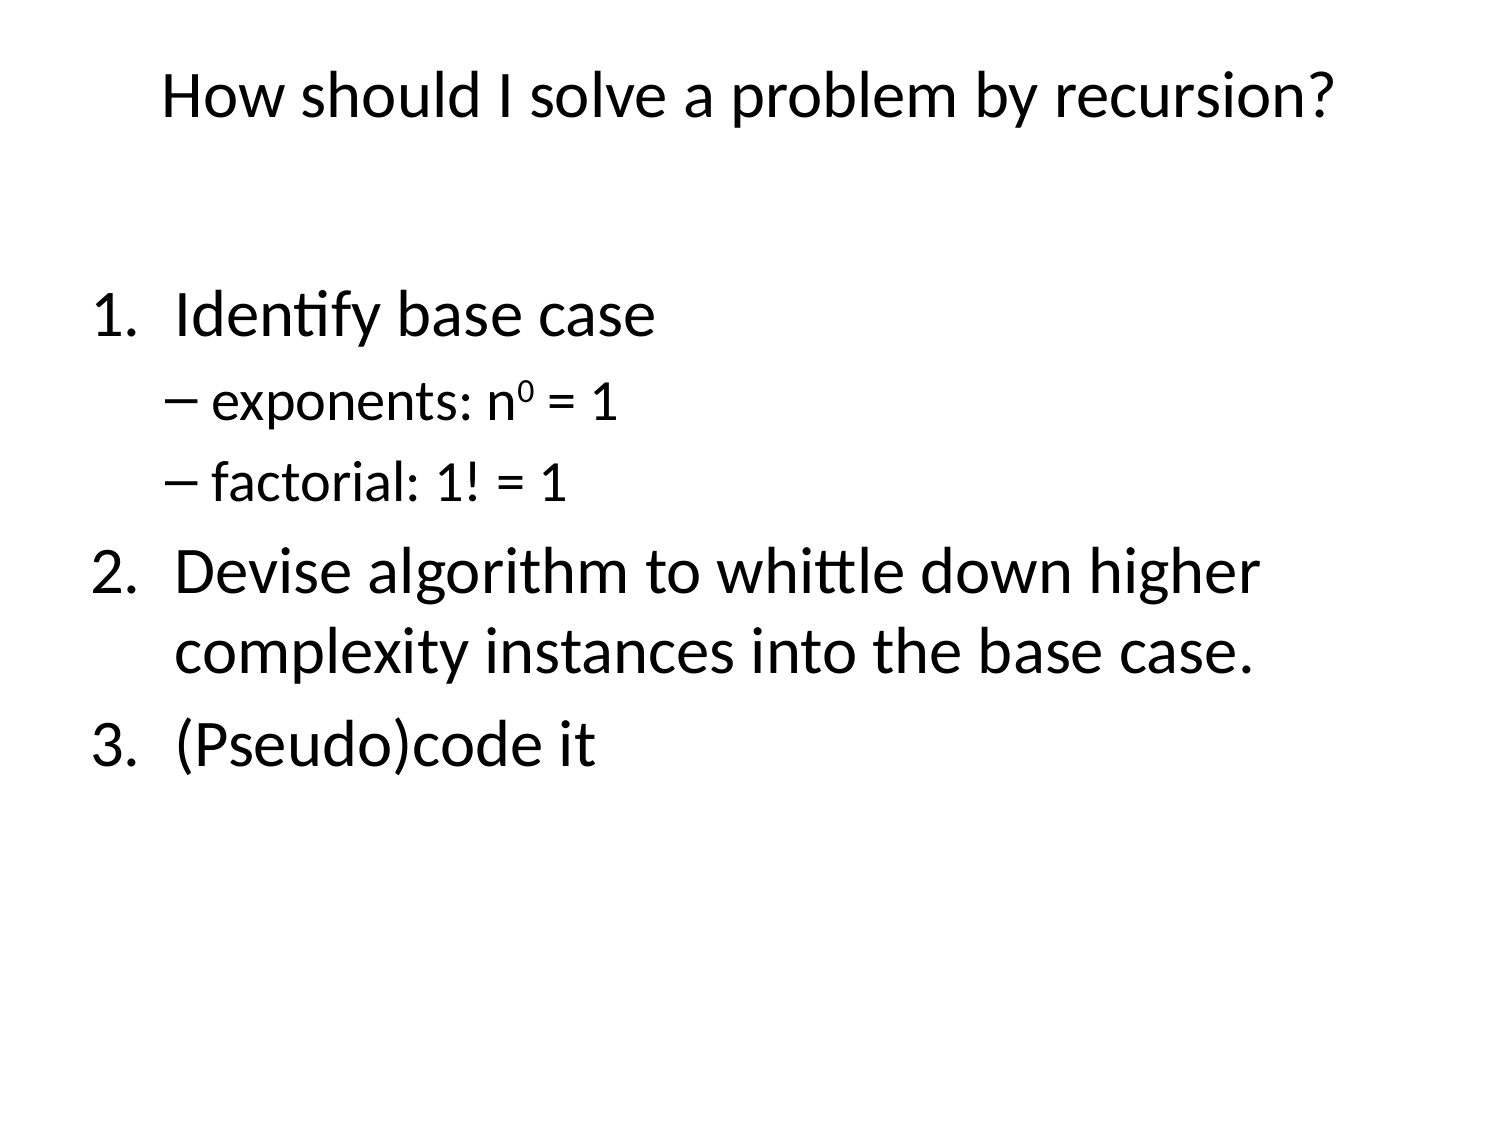

# How should I solve a problem by recursion?
Identify base case
exponents: n0 = 1
factorial: 1! = 1
Devise algorithm to whittle down higher complexity instances into the base case.
(Pseudo)code it